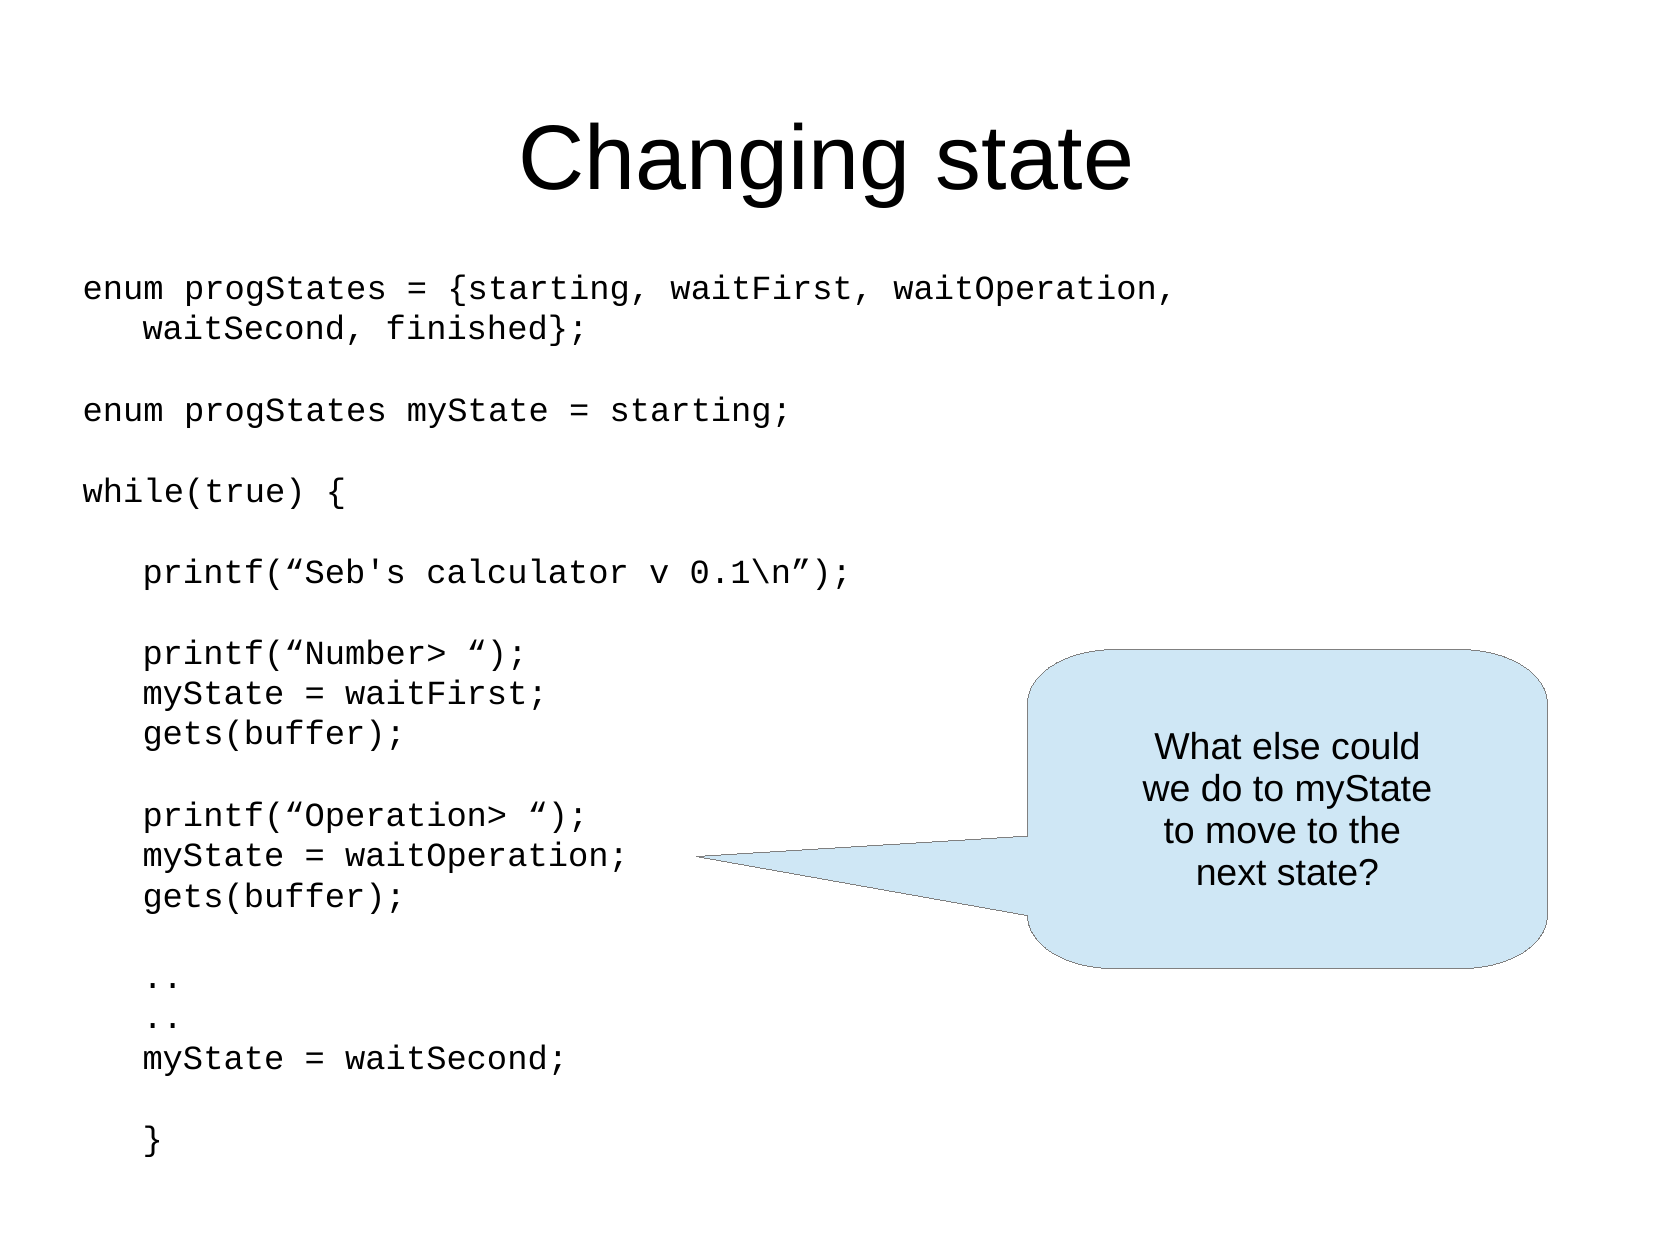

# Changing state
enum progStates = {starting, waitFirst, waitOperation,
							waitSecond, finished};
enum progStates myState = starting;
while(true) {
	printf(“Seb's calculator v 0.1\n”);
	printf(“Number> “);
	myState = waitFirst;
	gets(buffer);
	printf(“Operation> “);
	myState = waitOperation;
	gets(buffer);
	..
	..
	myState = waitSecond;
	}
What else could
we do to myState
to move to the
next state?